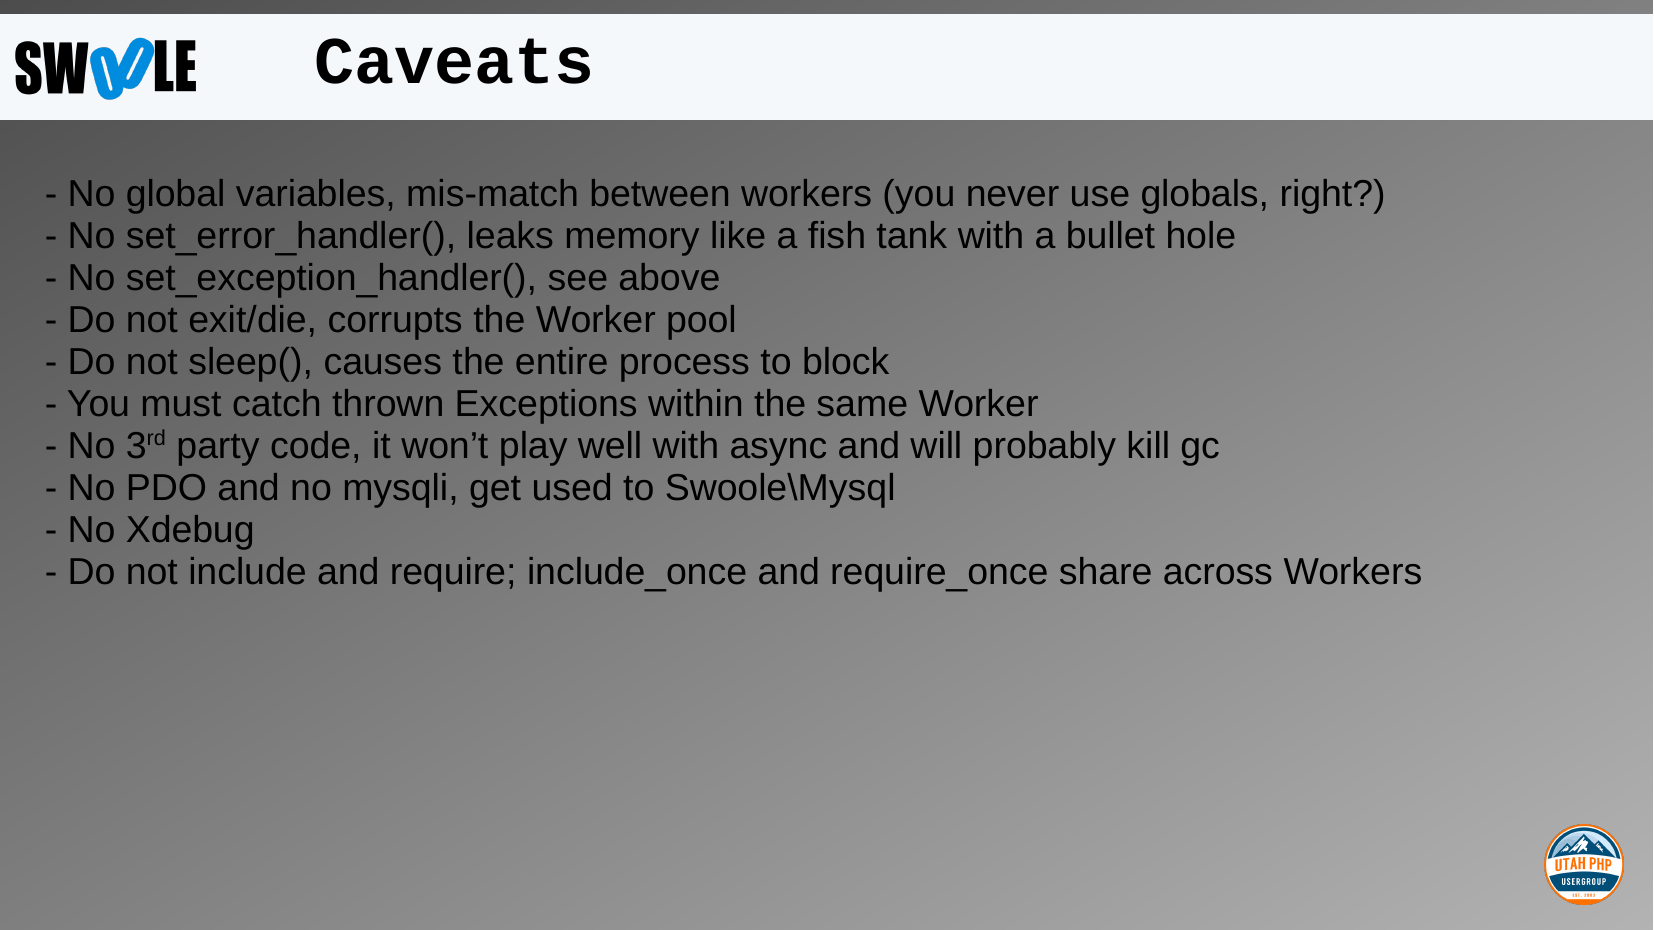

# Caveats
- No global variables, mis-match between workers (you never use globals, right?)
- No set_error_handler(), leaks memory like a fish tank with a bullet hole
- No set_exception_handler(), see above
- Do not exit/die, corrupts the Worker pool
- Do not sleep(), causes the entire process to block
- You must catch thrown Exceptions within the same Worker
- No 3rd party code, it won’t play well with async and will probably kill gc
- No PDO and no mysqli, get used to Swoole\Mysql
- No Xdebug
- Do not include and require; include_once and require_once share across Workers